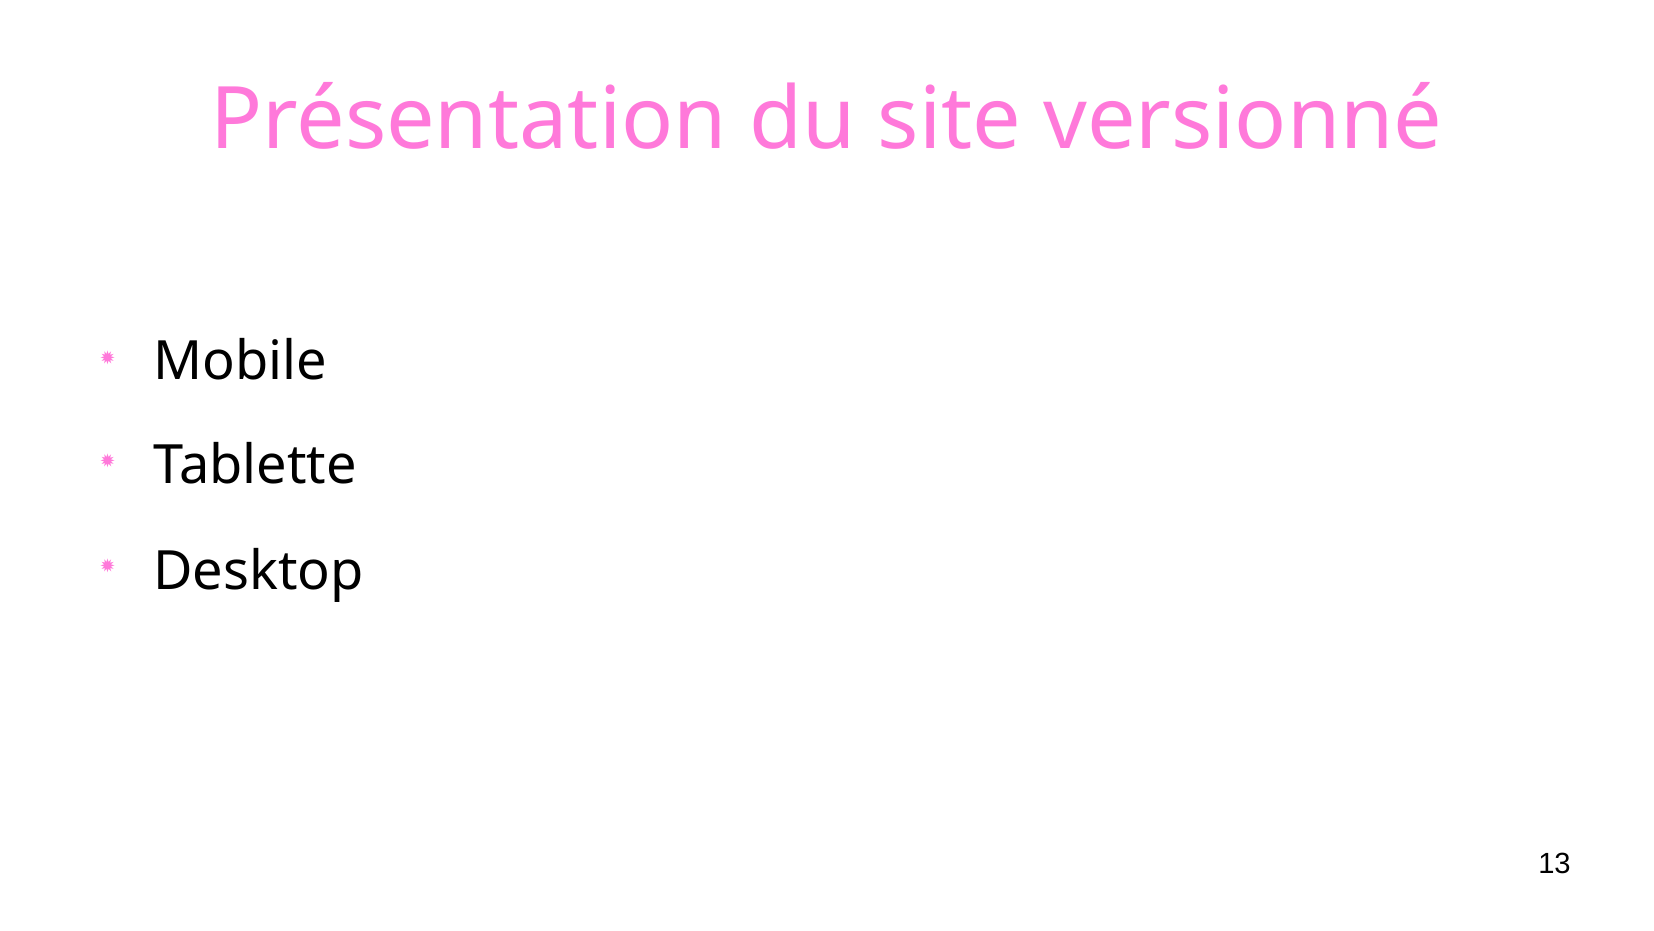

# Présentation du site versionné
Mobile
Tablette
Desktop
13